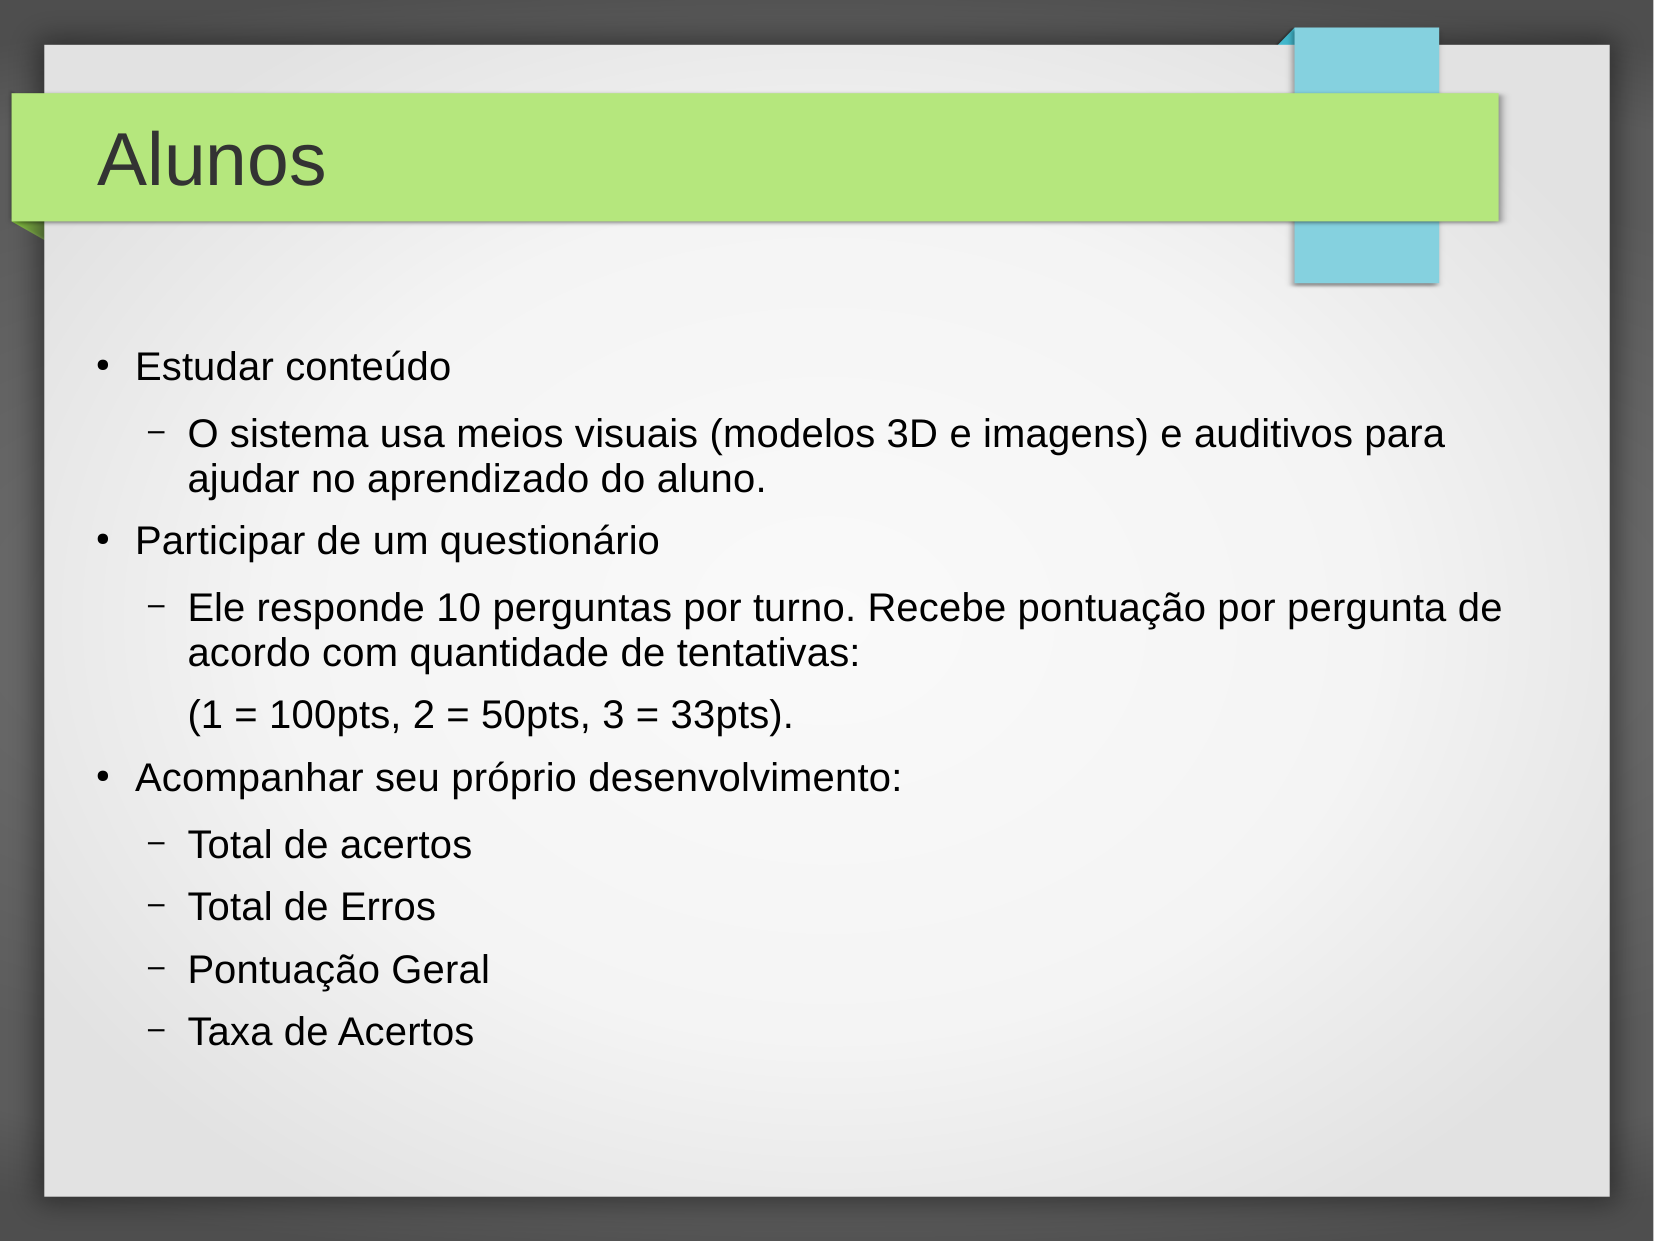

# Alunos
Estudar conteúdo
O sistema usa meios visuais (modelos 3D e imagens) e auditivos para ajudar no aprendizado do aluno.
Participar de um questionário
Ele responde 10 perguntas por turno. Recebe pontuação por pergunta de acordo com quantidade de tentativas:
(1 = 100pts, 2 = 50pts, 3 = 33pts).
Acompanhar seu próprio desenvolvimento:
Total de acertos
Total de Erros
Pontuação Geral
Taxa de Acertos